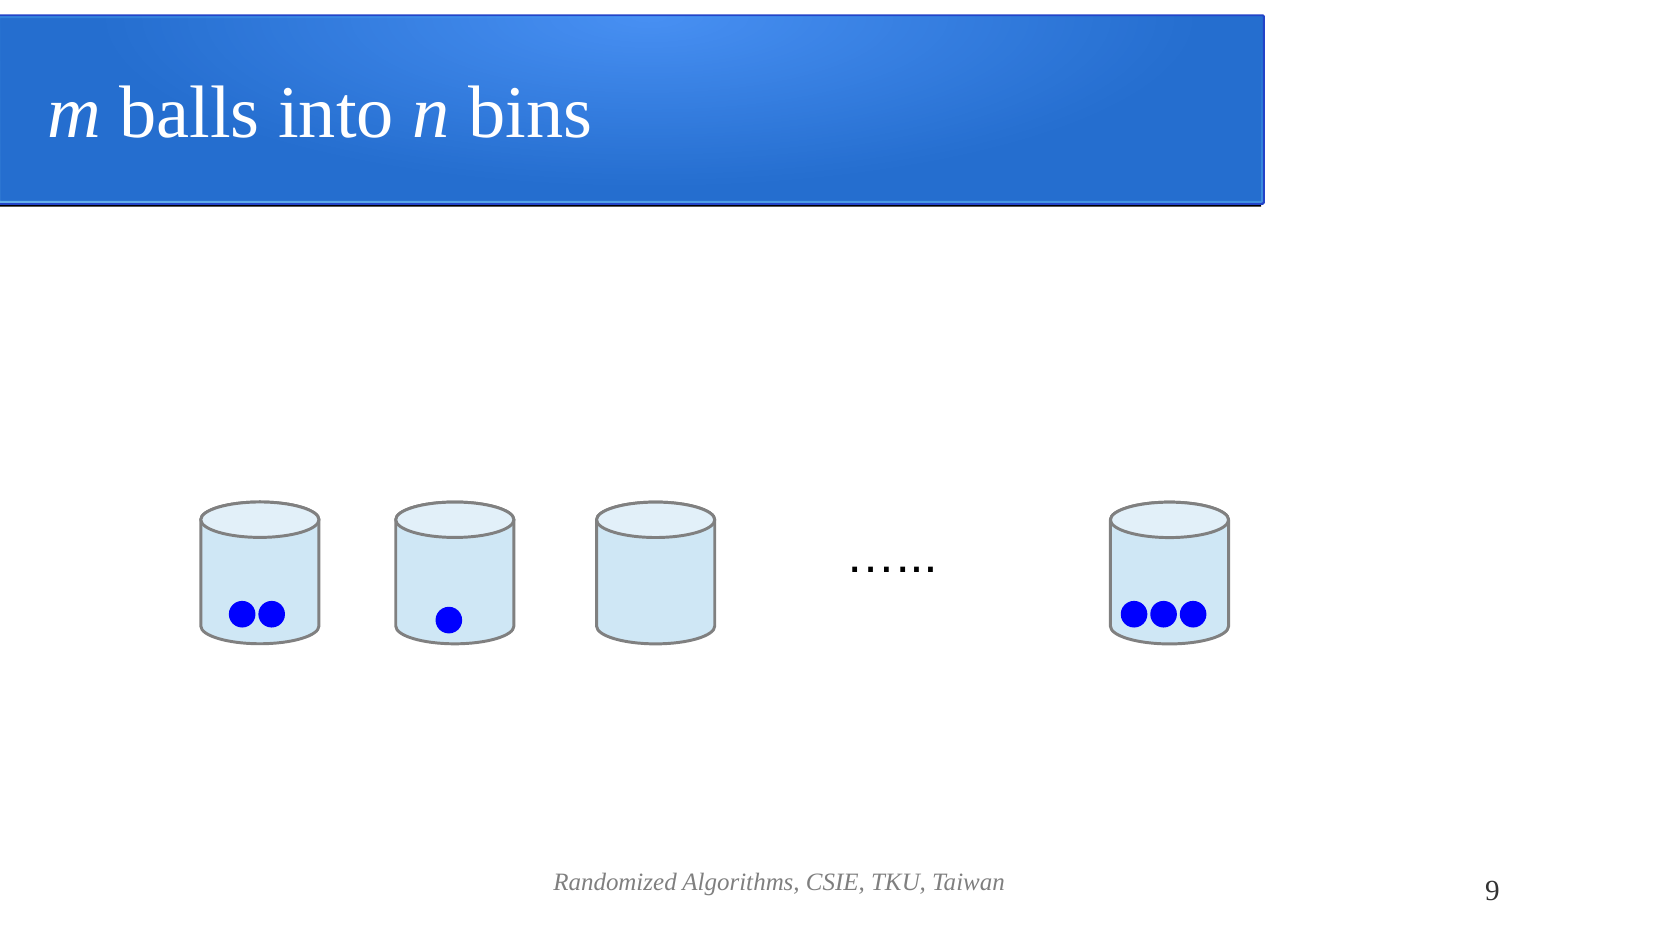

# m balls into n bins
…...
Randomized Algorithms, CSIE, TKU, Taiwan
9